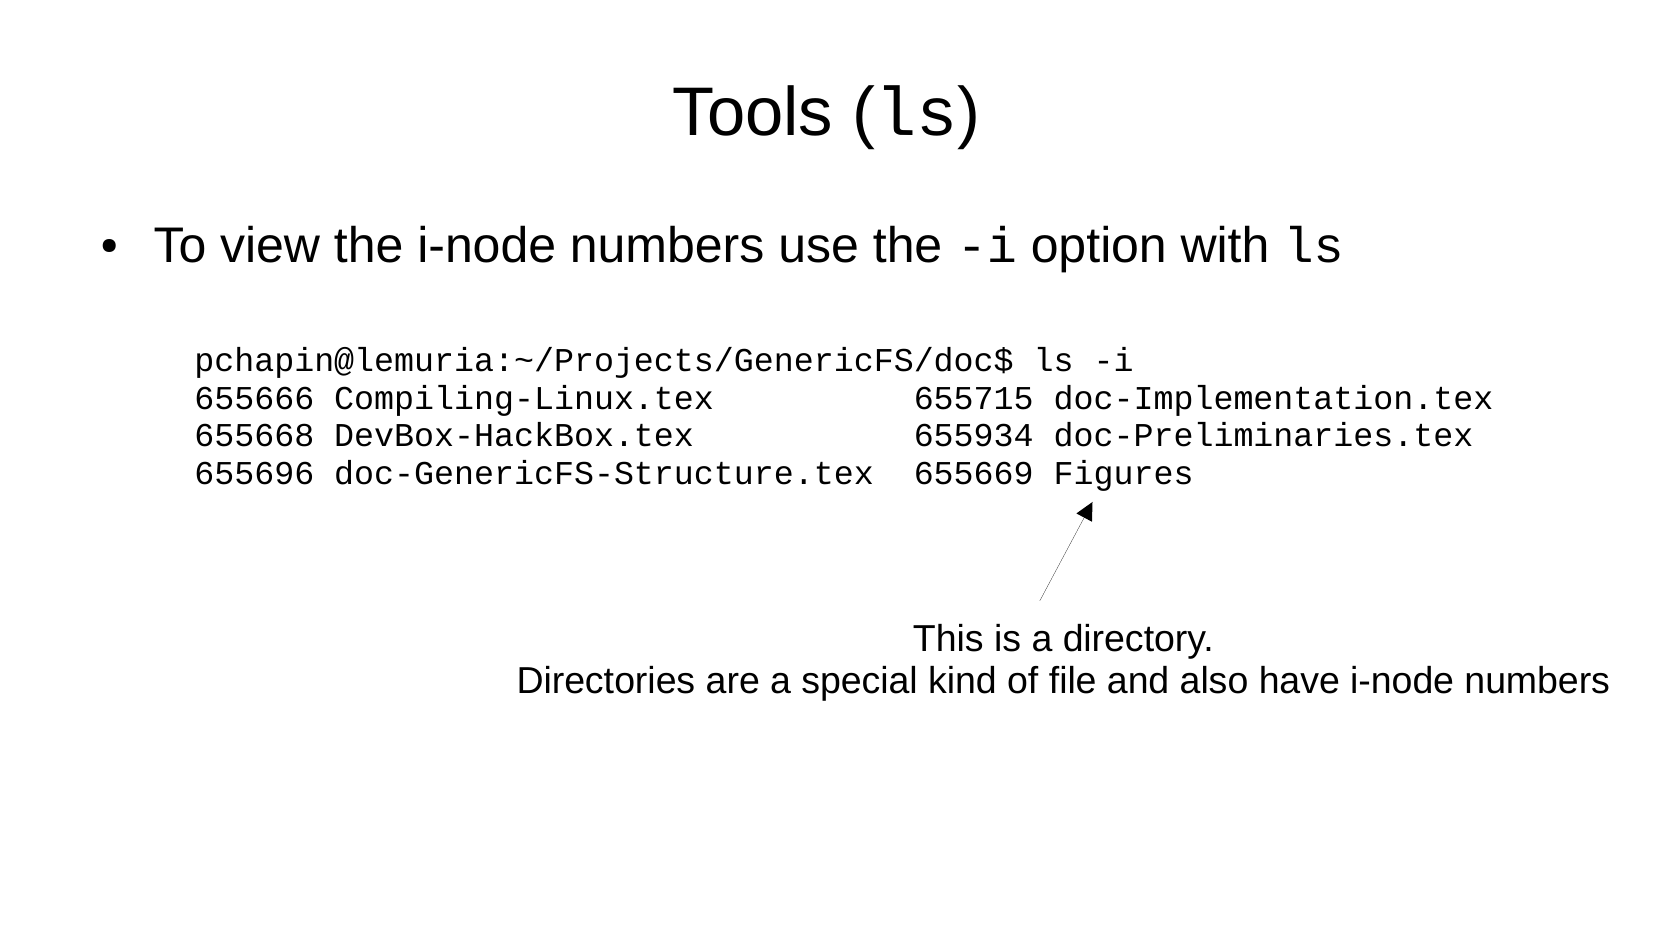

# Tools (ls)
To view the i-node numbers use the -i option with ls
pchapin@lemuria:~/Projects/GenericFS/doc$ ls -i
655666 Compiling-Linux.tex 655715 doc-Implementation.tex
655668 DevBox-HackBox.tex 655934 doc-Preliminaries.tex
655696 doc-GenericFS-Structure.tex 655669 Figures
This is a directory.
Directories are a special kind of file and also have i-node numbers